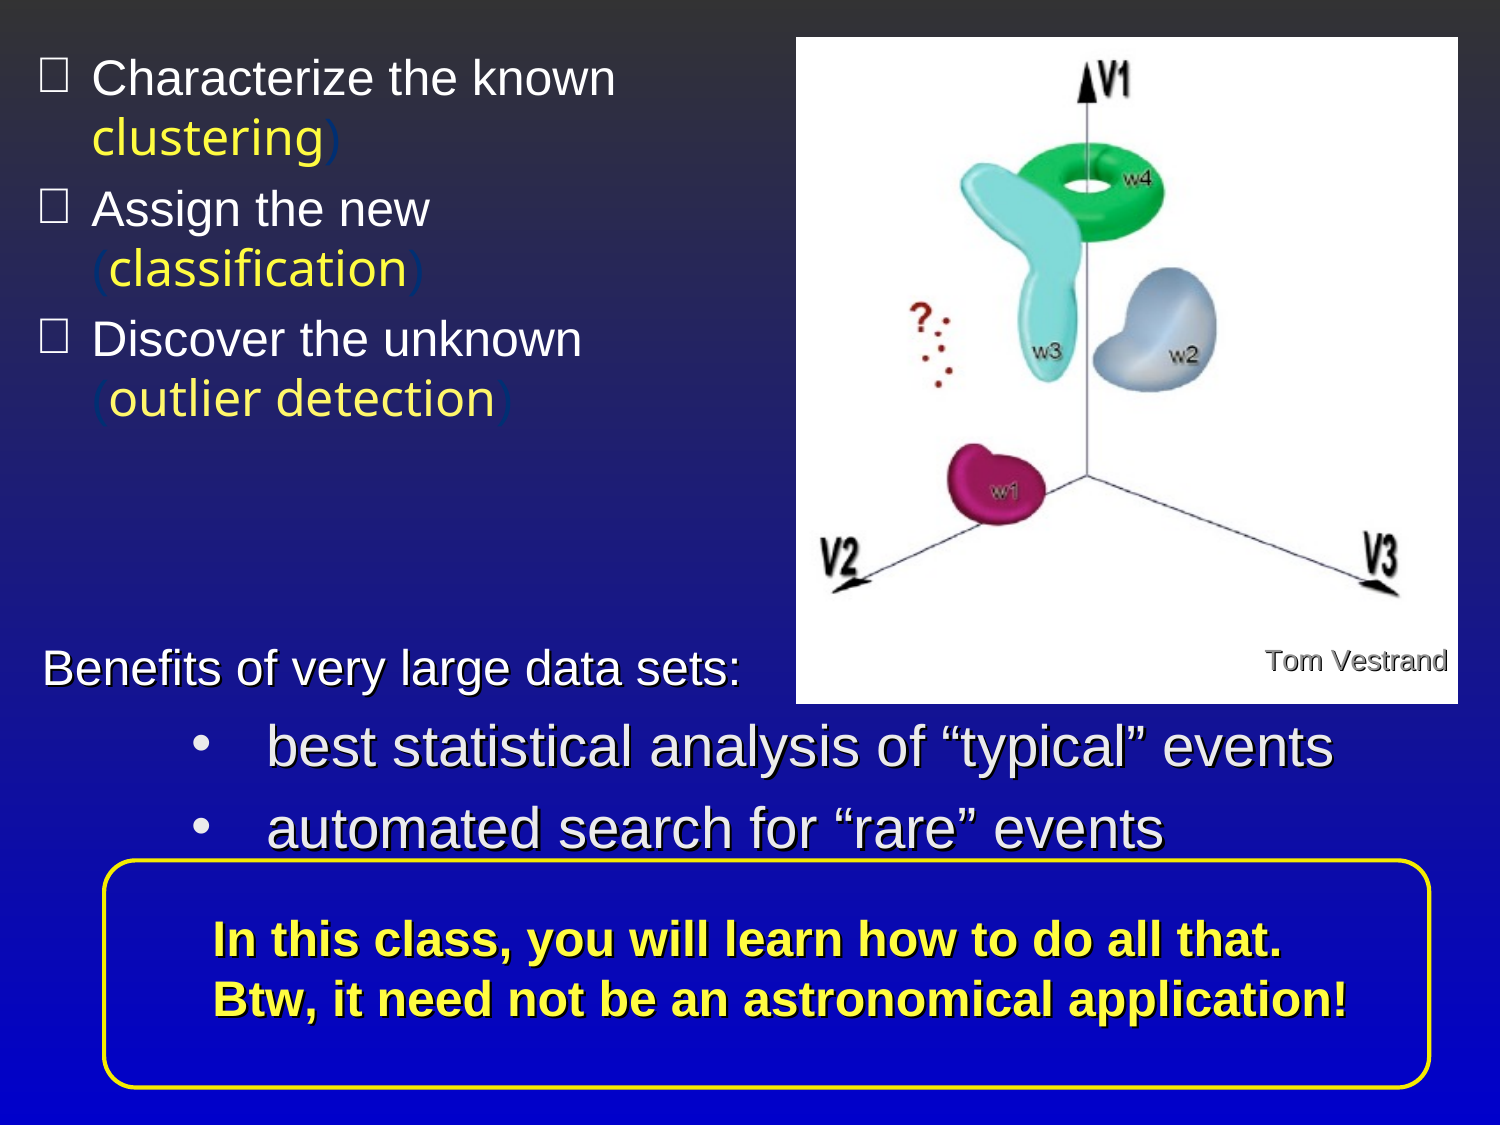

# Characterize the known clustering)
Assign the new (classification)
Discover the unknown (outlier detection)
Benefits of very large data sets:
best statistical analysis of “typical” events
automated search for “rare” events
Tom Vestrand
In this class, you will learn how to do all that.
Btw, it need not be an astronomical application!